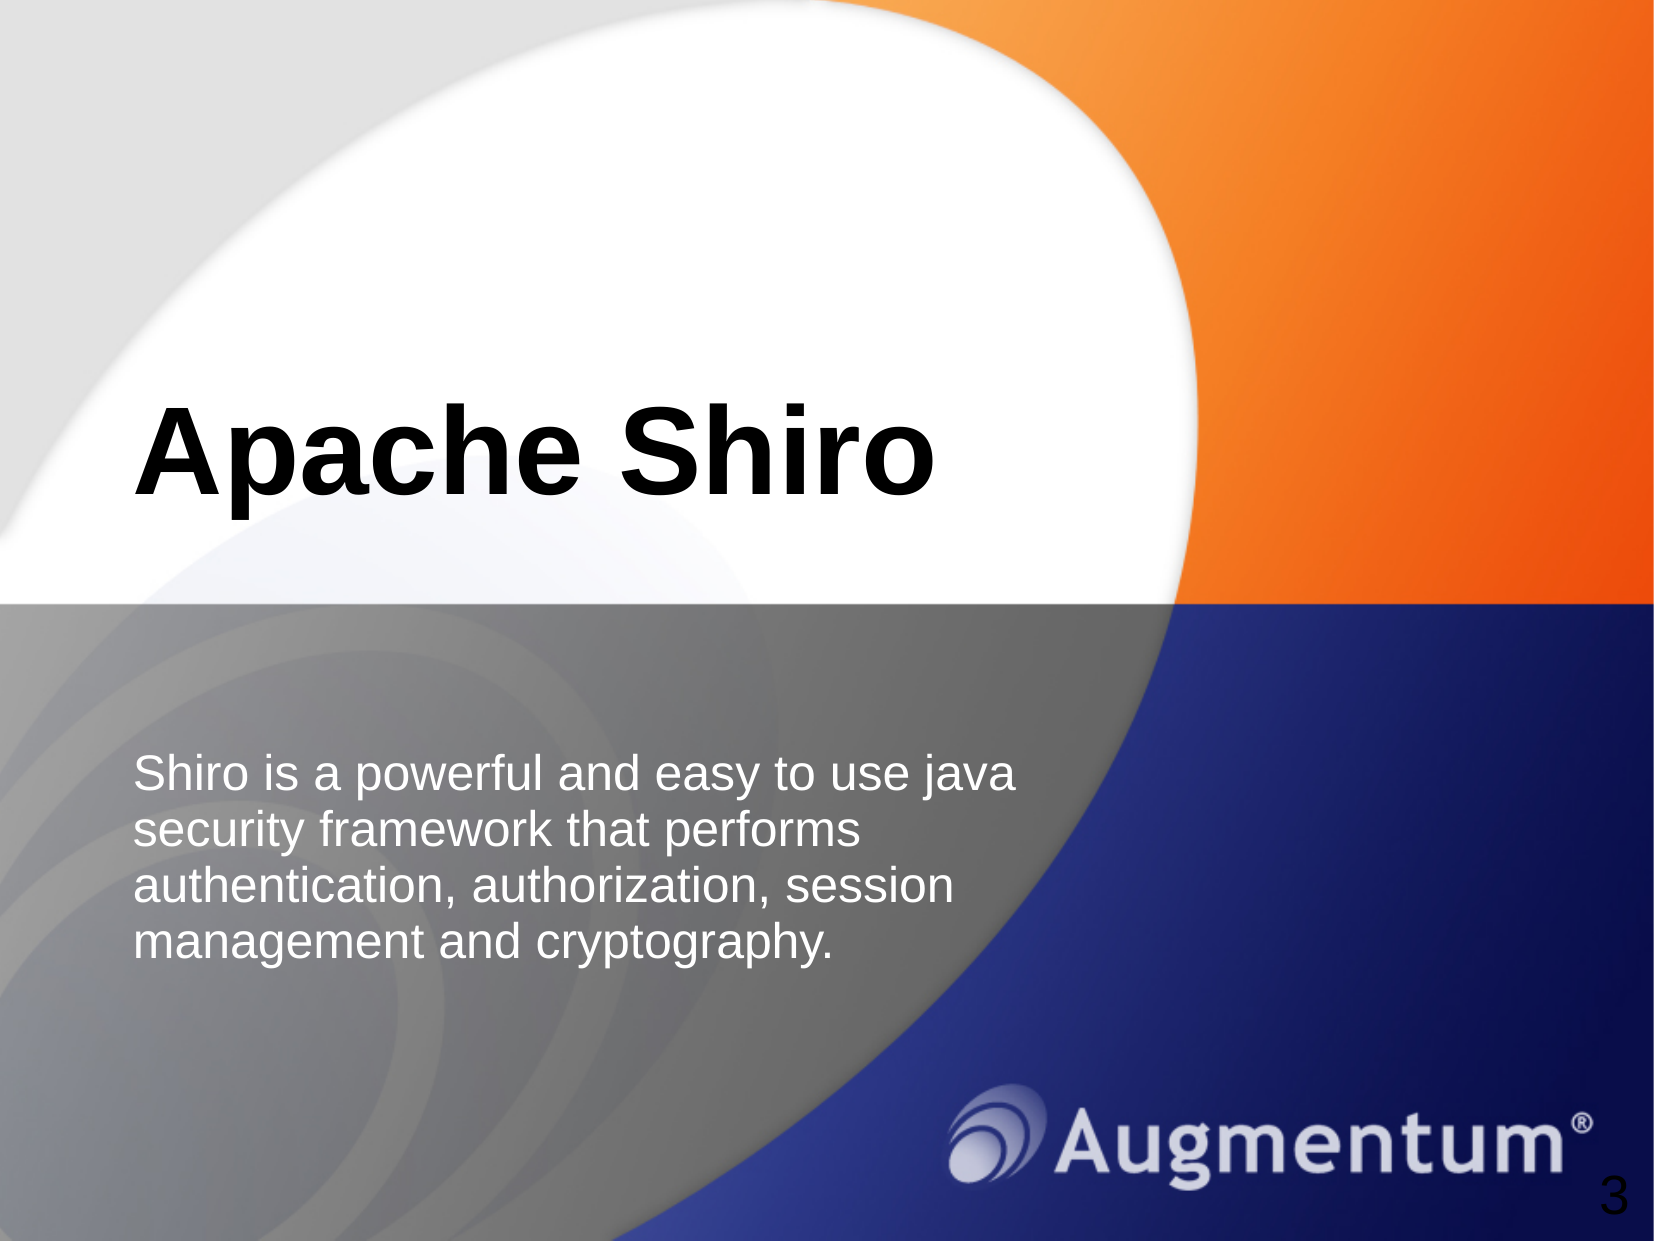

Apache Shiro
Shiro is a powerful and easy to use java security framework that performs authentication, authorization, session management and cryptography.
3